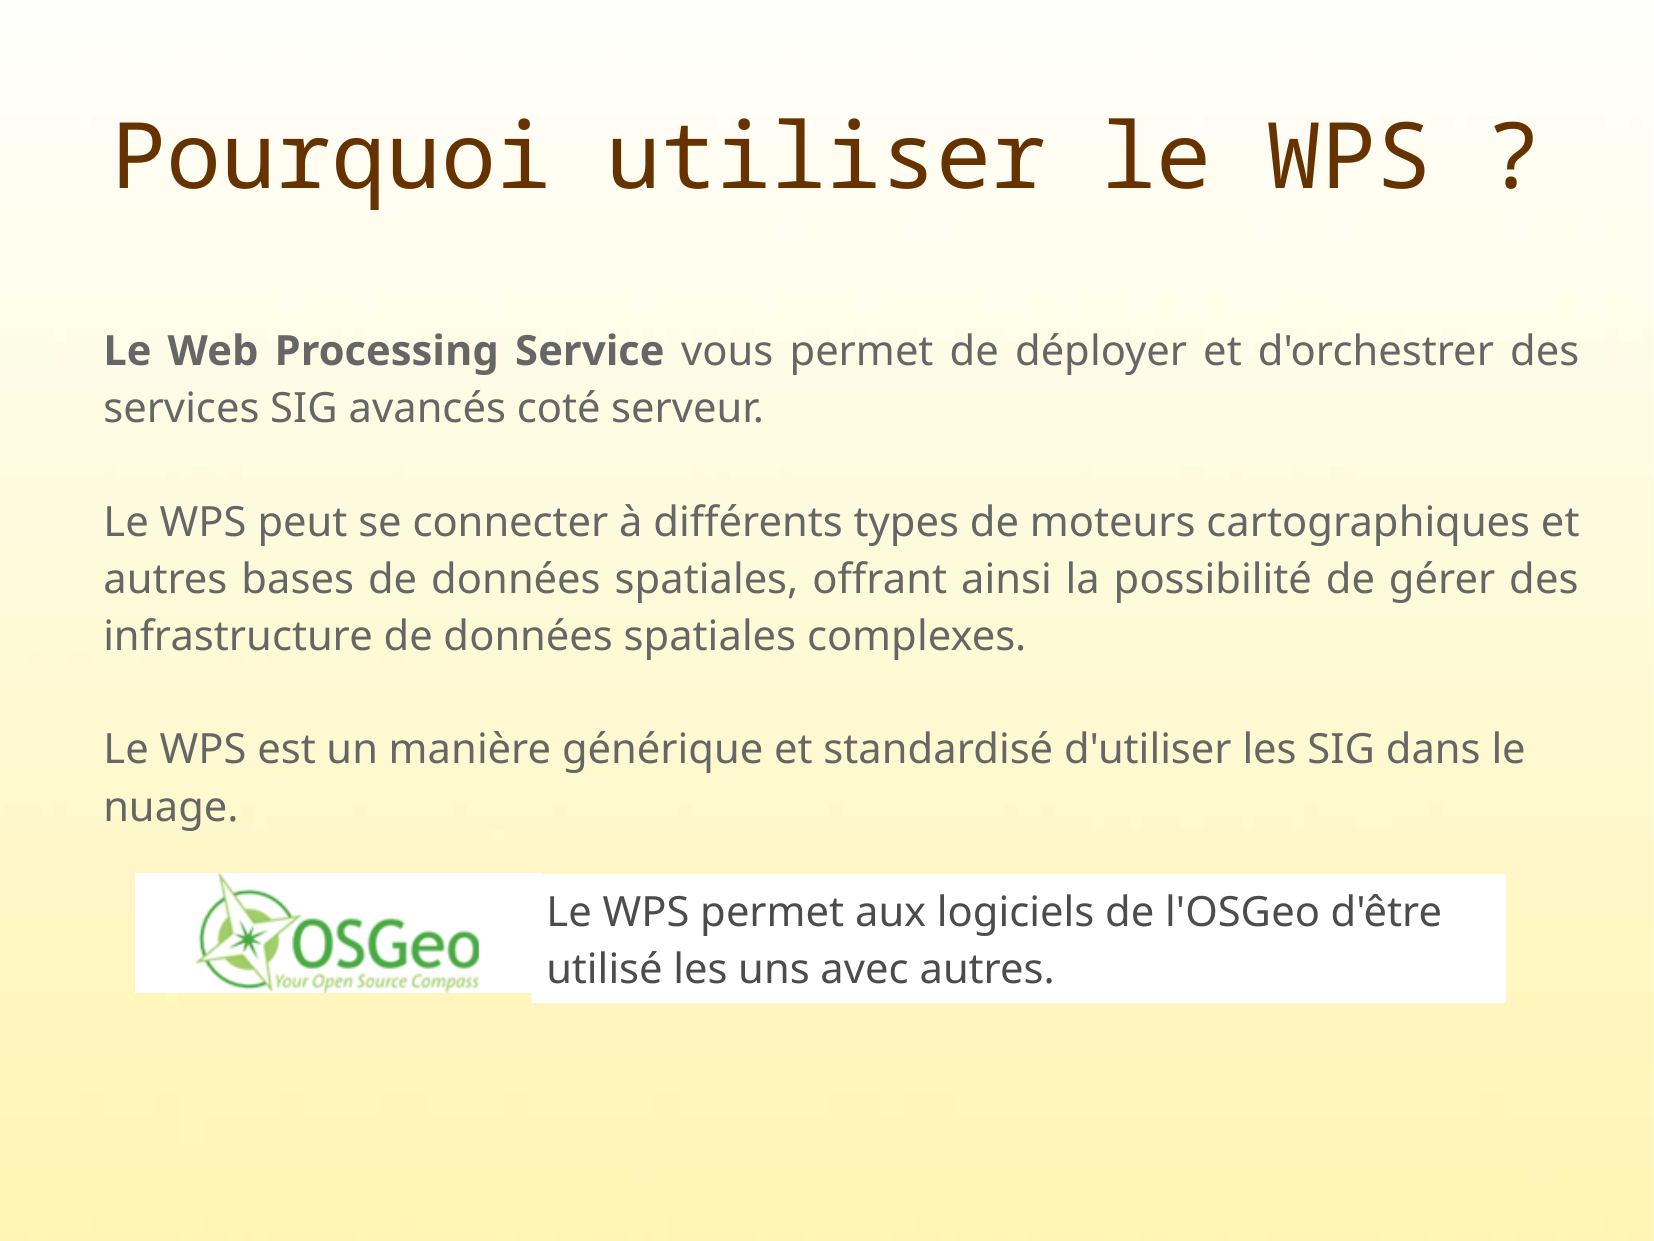

# Pourquoi utiliser le WPS ?
Le Web Processing Service vous permet de déployer et d'orchestrer des services SIG avancés coté serveur.
Le WPS peut se connecter à différents types de moteurs cartographiques et autres bases de données spatiales, offrant ainsi la possibilité de gérer des infrastructure de données spatiales complexes.
Le WPS est un manière générique et standardisé d'utiliser les SIG dans le nuage.
Le WPS permet aux logiciels de l'OSGeo d'être utilisé les uns avec autres.